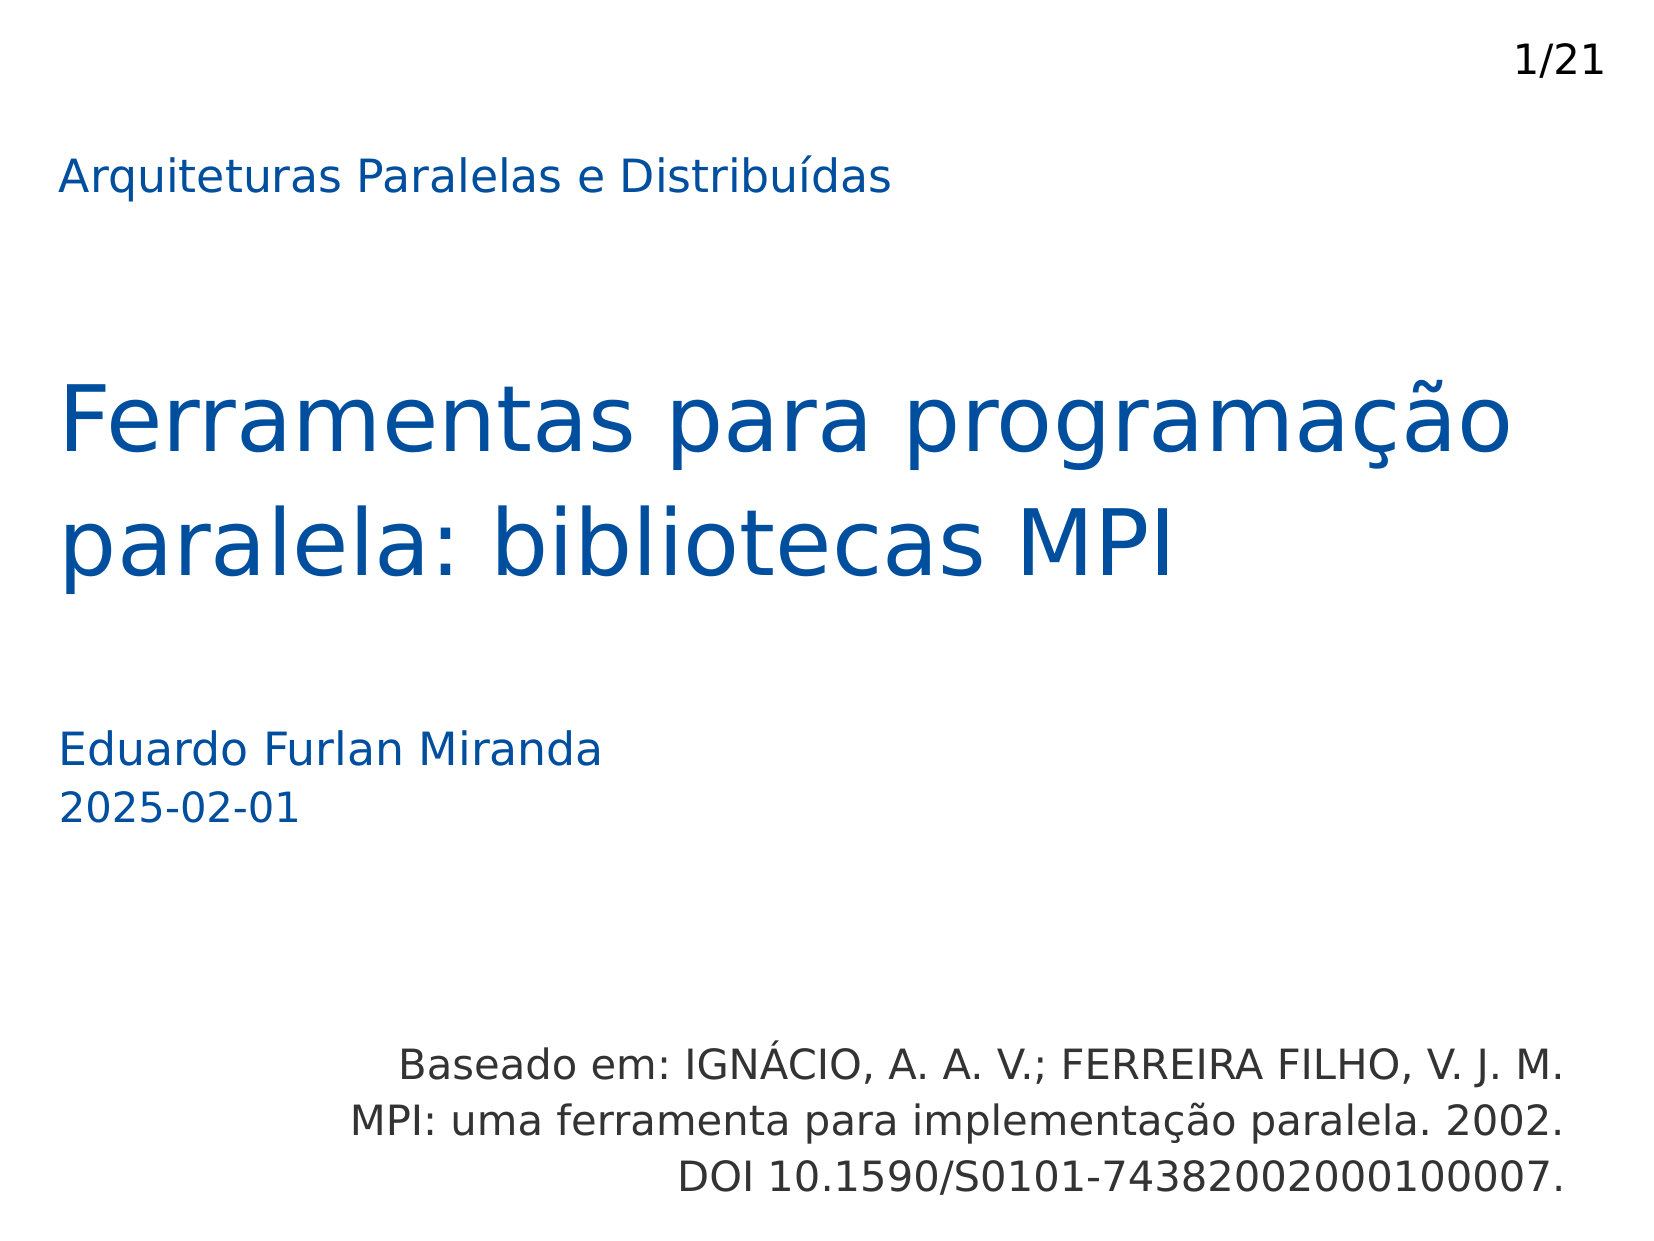

1
# Arquiteturas Paralelas e Distribuídas
Ferramentas para programação paralela: bibliotecas MPI
Eduardo Furlan Miranda
2025-02-01
Baseado em: IGNÁCIO, A. A. V.; FERREIRA FILHO, V. J. M. MPI: uma ferramenta para implementação paralela. 2002.
DOI 10.1590/S0101-74382002000100007.